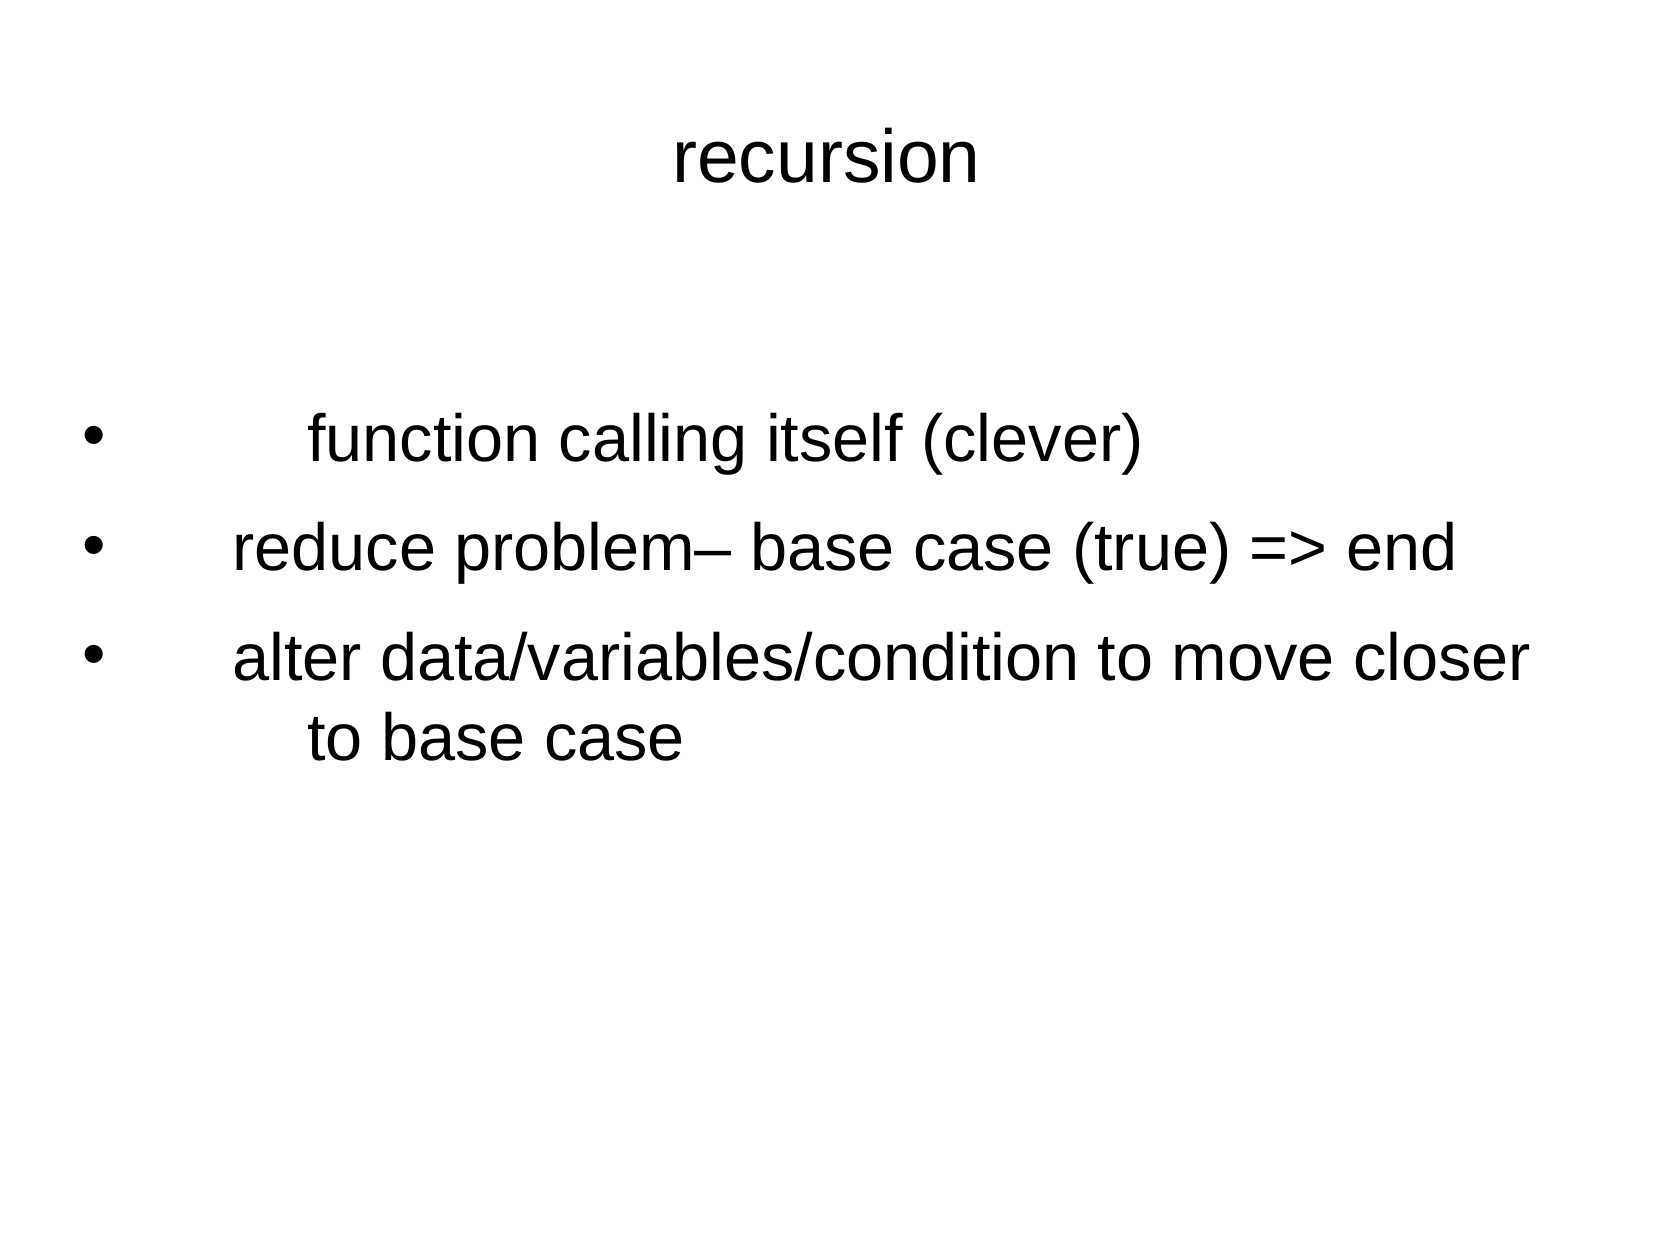

# recursion
 	function calling itself (clever)
	reduce problem– base case (true) => end
	alter data/variables/condition to move closer 	to base case